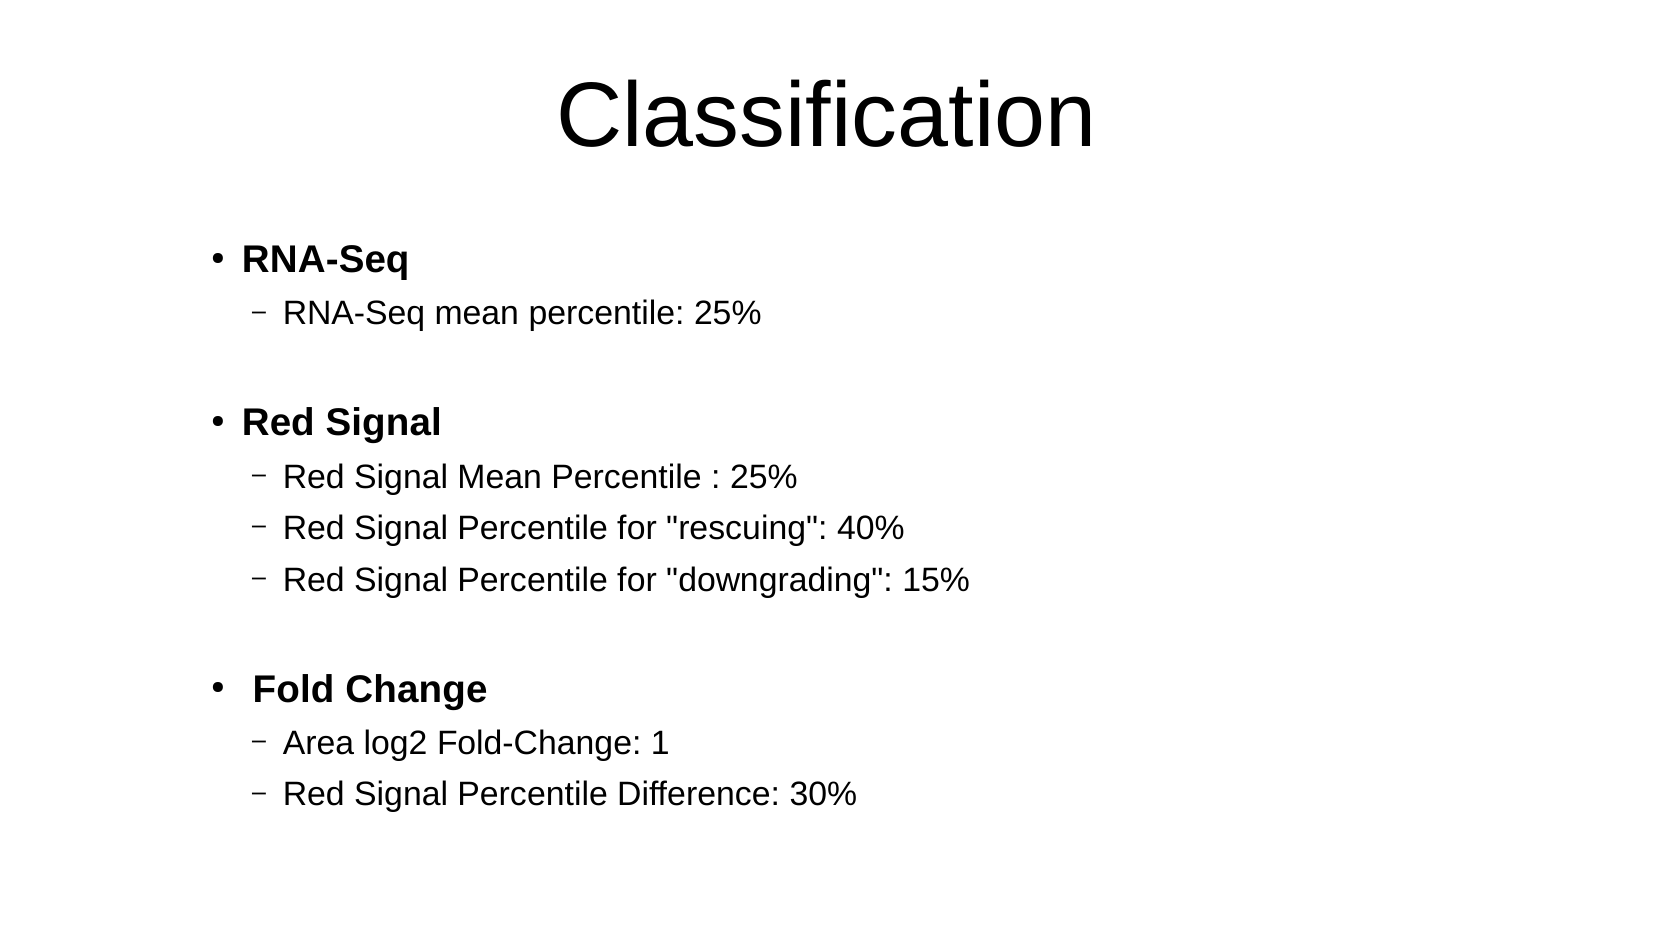

# Classification
RNA-Seq
RNA-Seq mean percentile: 25%
Red Signal
Red Signal Mean Percentile : 25%
Red Signal Percentile for "rescuing": 40%
Red Signal Percentile for "downgrading": 15%
 Fold Change
Area log2 Fold-Change: 1
Red Signal Percentile Difference: 30%